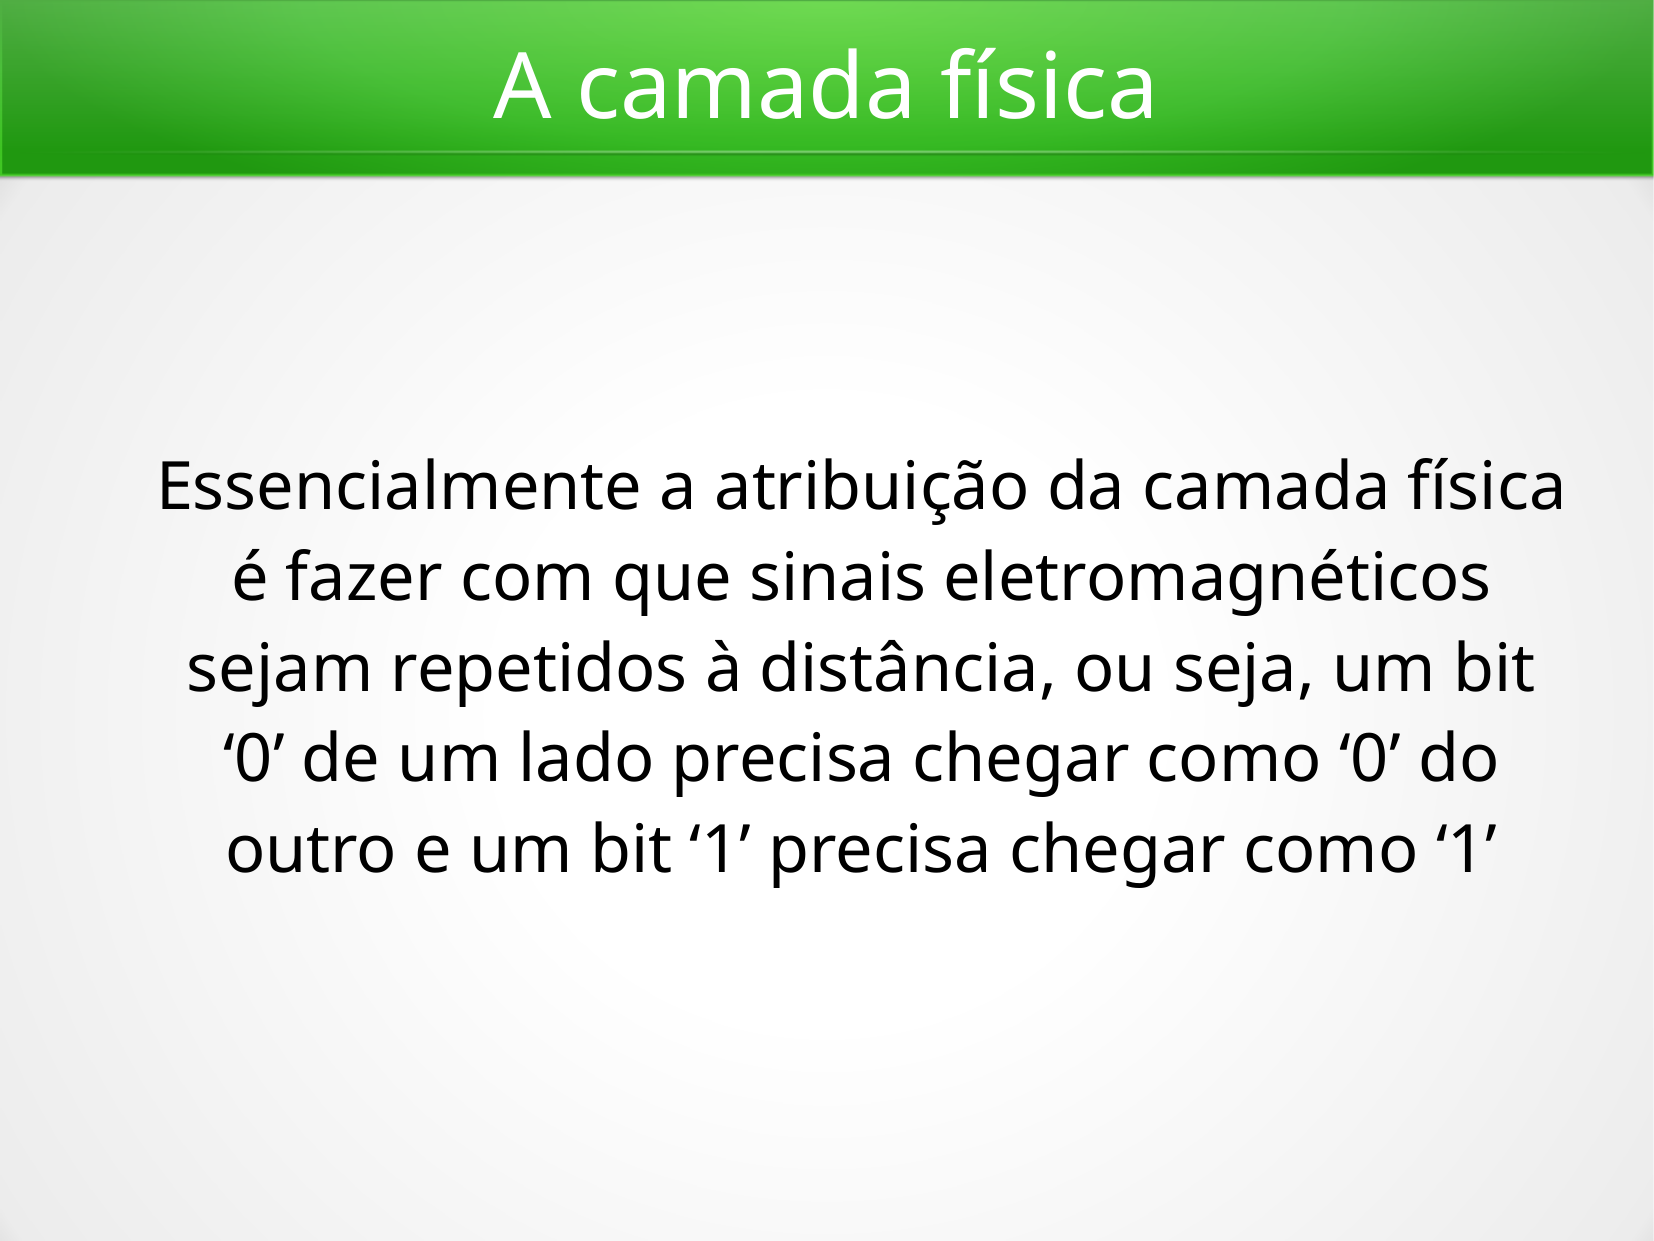

# A camada física
Essencialmente a atribuição da camada física é fazer com que sinais eletromagnéticos sejam repetidos à distância, ou seja, um bit ‘0’ de um lado precisa chegar como ‘0’ do outro e um bit ‘1’ precisa chegar como ‘1’